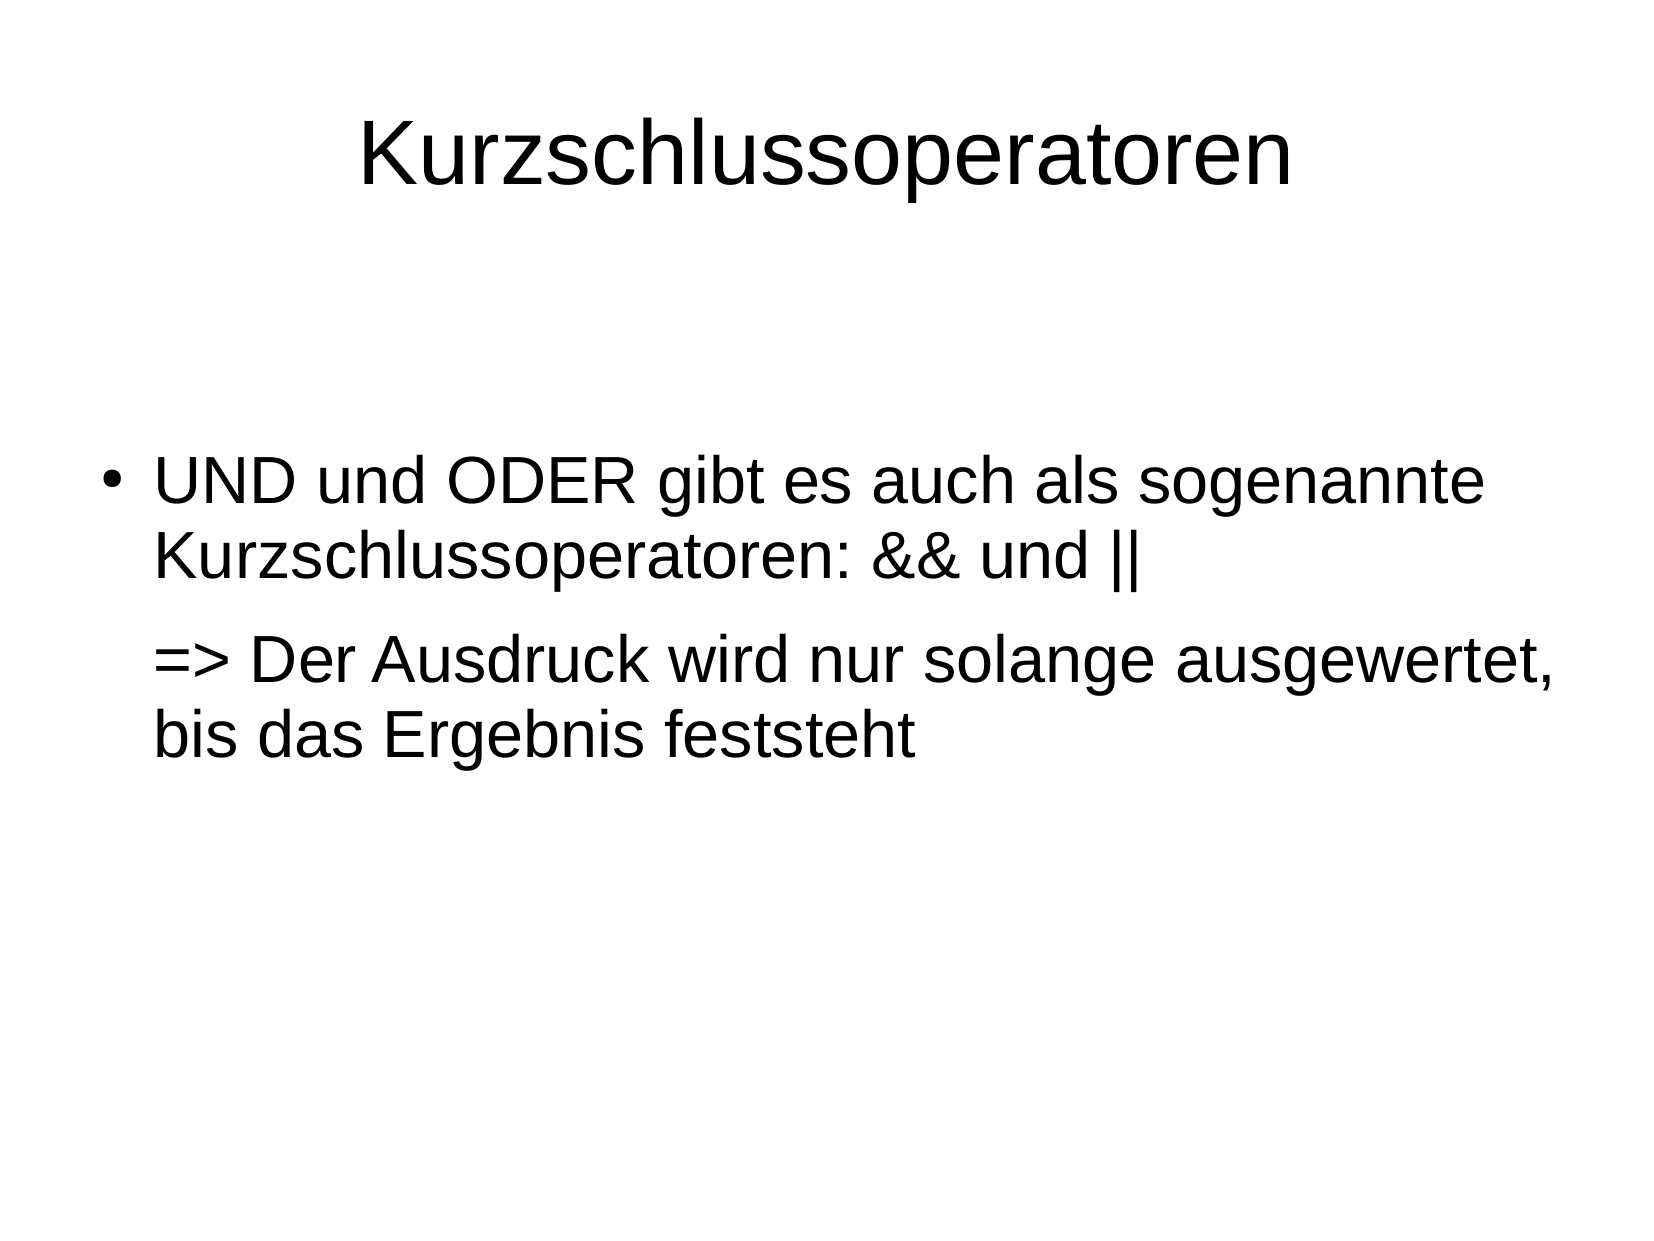

# Kurzschlussoperatoren
UND und ODER gibt es auch als sogenannte Kurzschlussoperatoren: && und ||
=> Der Ausdruck wird nur solange ausgewertet, bis das Ergebnis feststeht